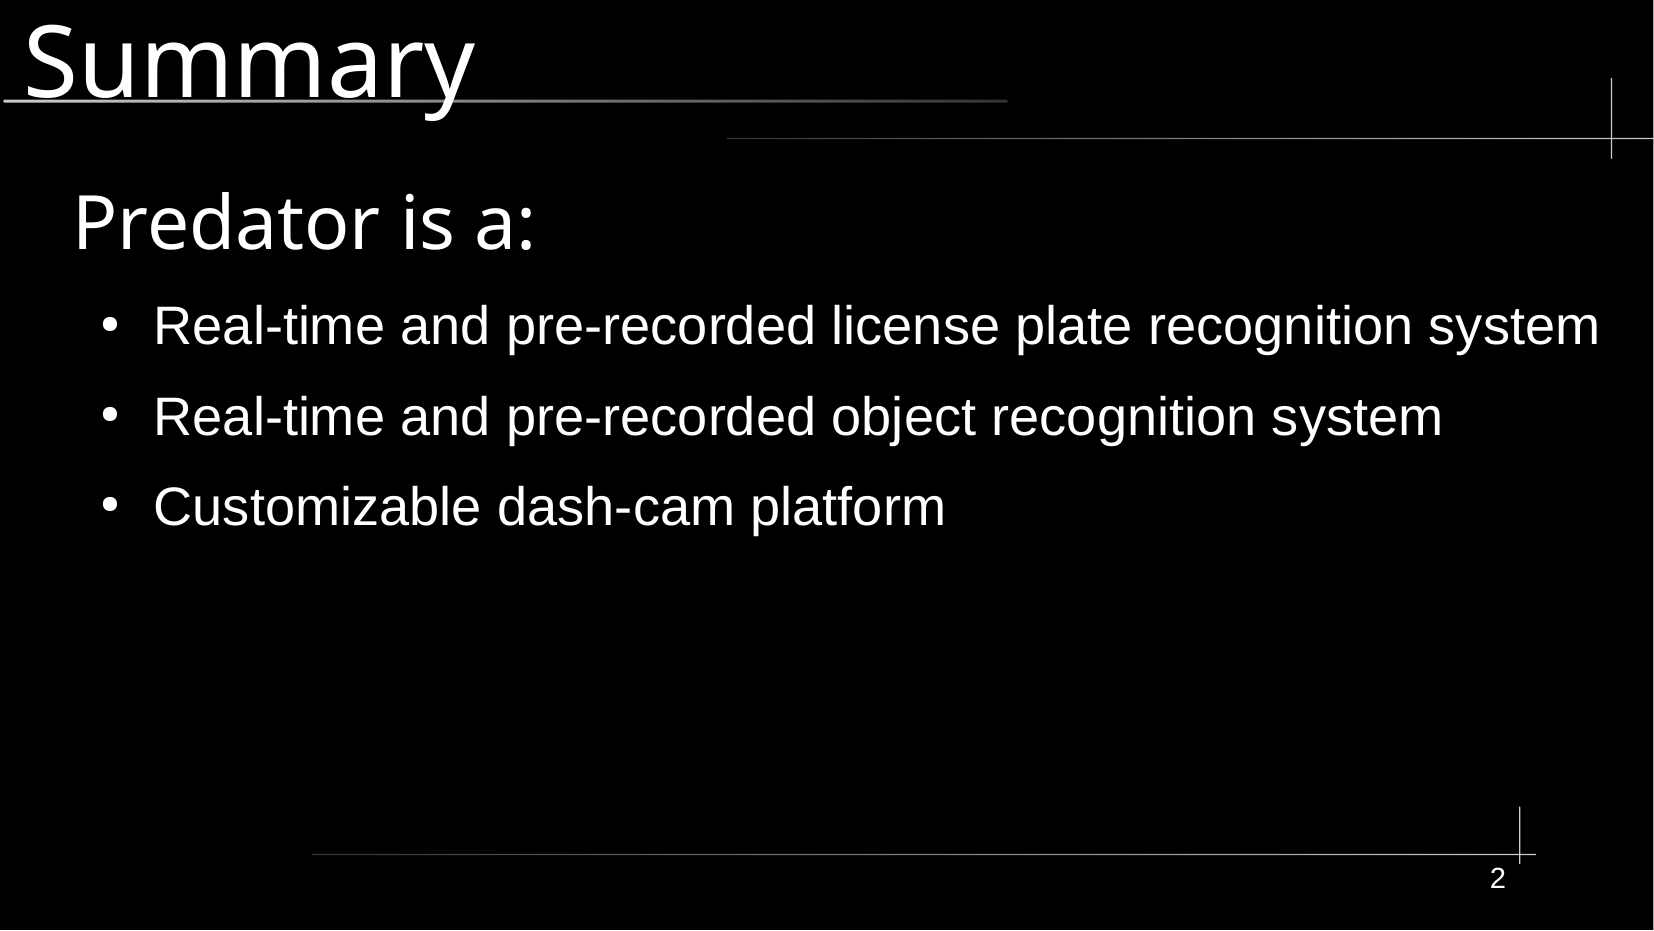

# Summary
Predator is a:
Real-time and pre-recorded license plate recognition system
Real-time and pre-recorded object recognition system
Customizable dash-cam platform
2